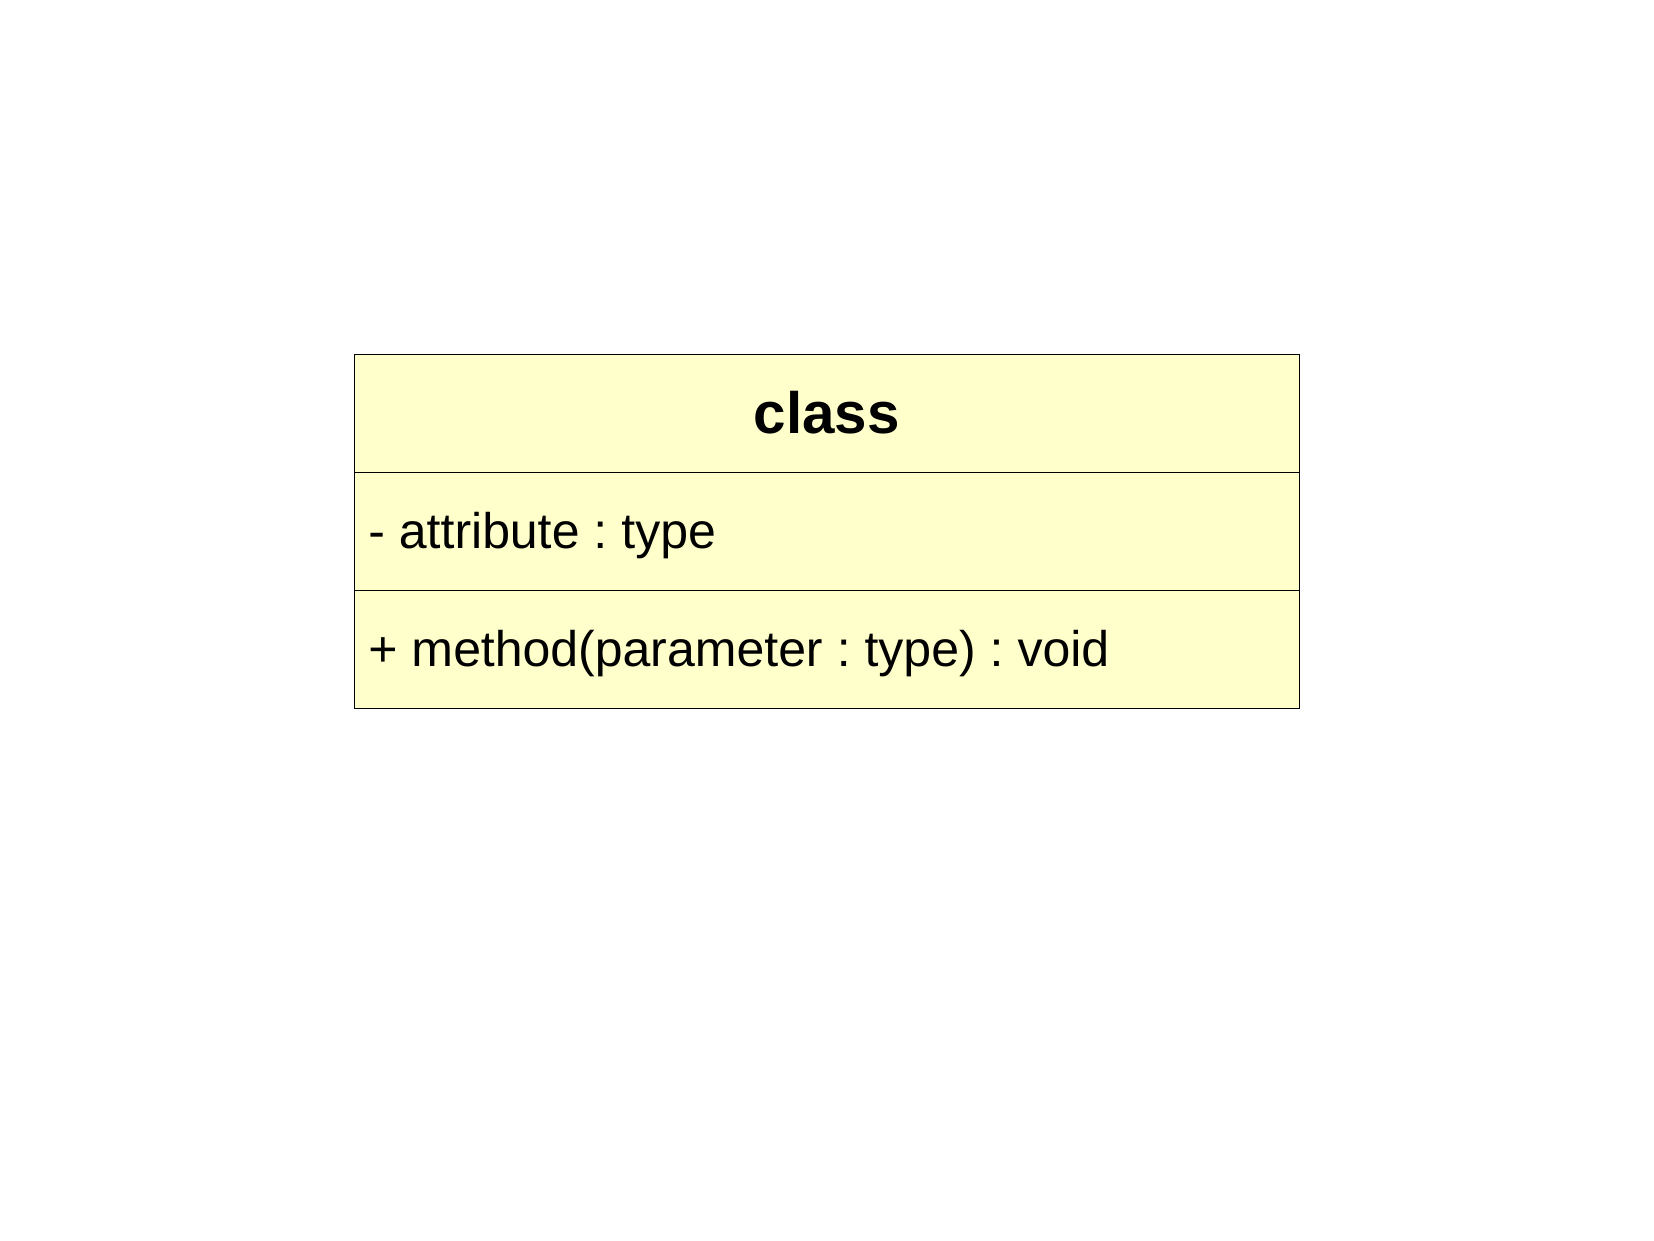

class
 - attribute : type
 + method(parameter : type) : void